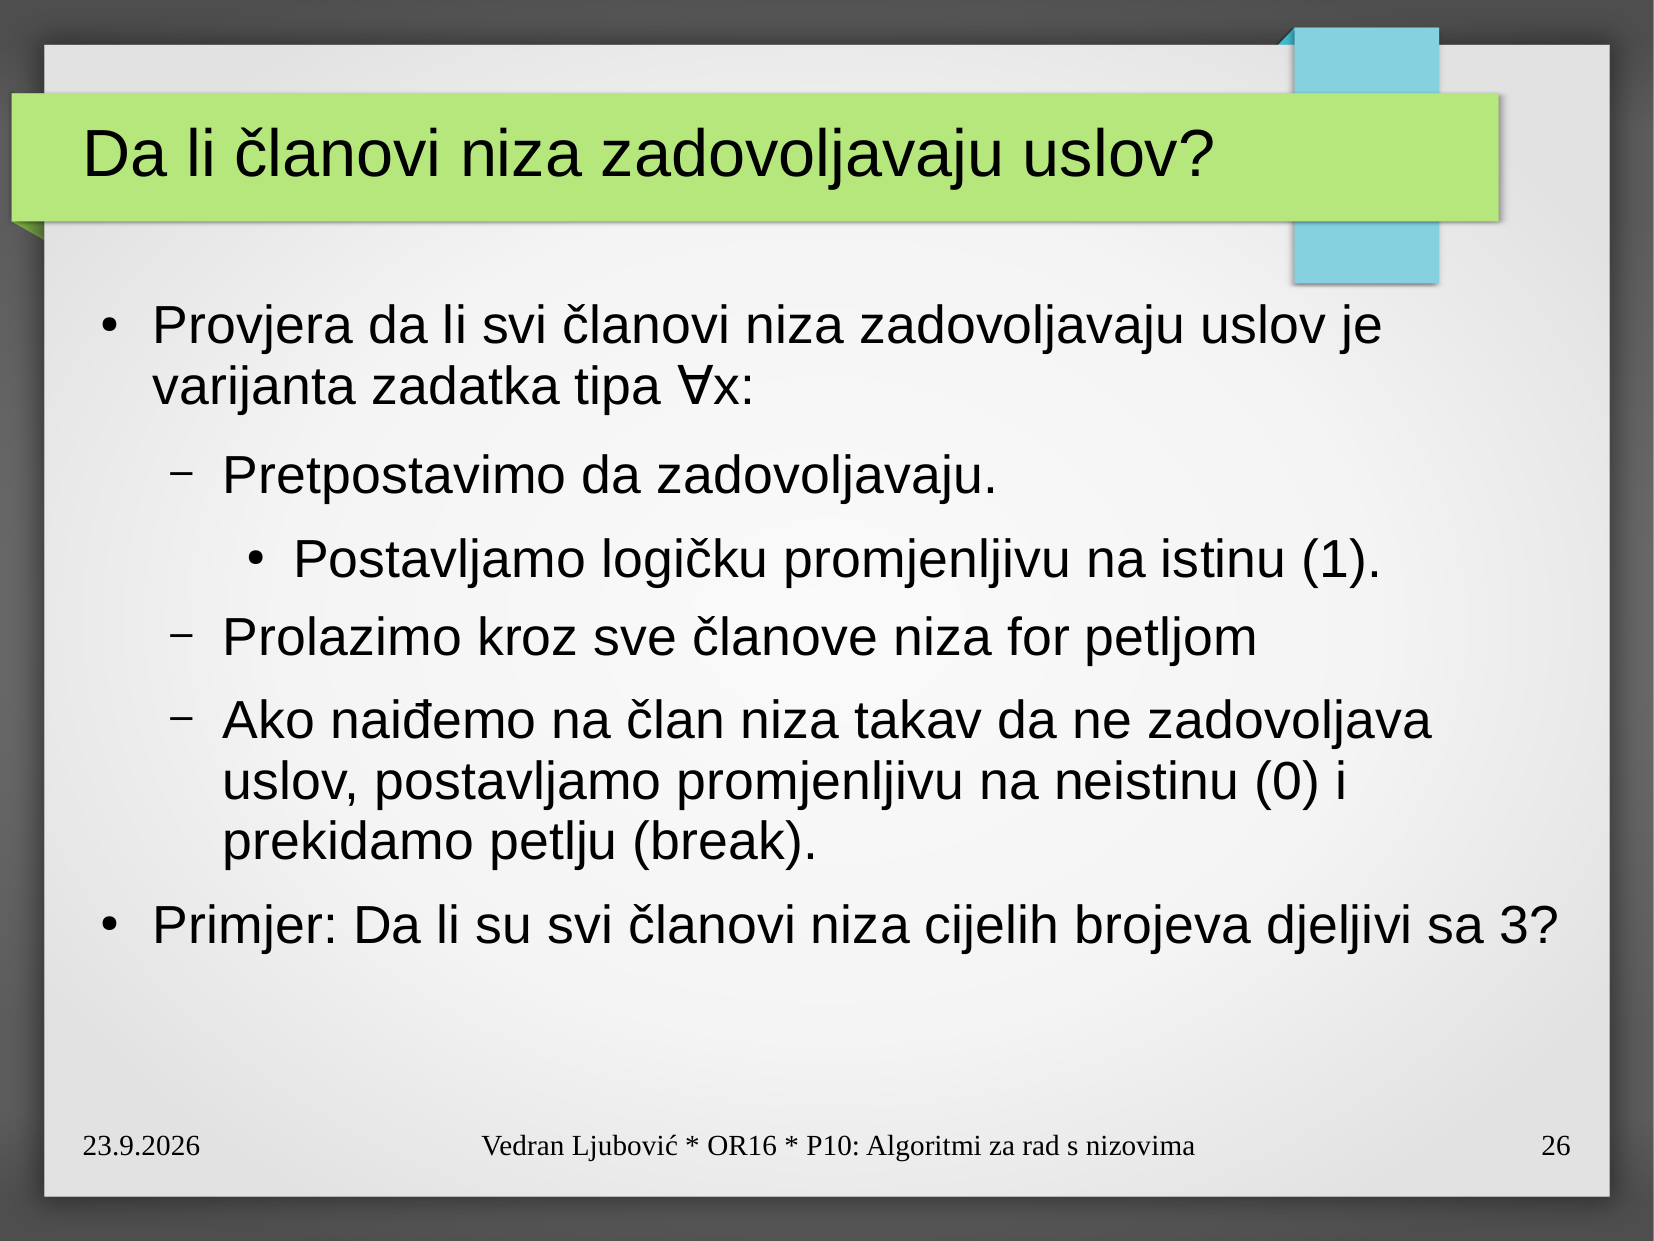

# Da li članovi niza zadovoljavaju uslov?
Provjera da li svi članovi niza zadovoljavaju uslov je varijanta zadatka tipa ∀x:
Pretpostavimo da zadovoljavaju.
Postavljamo logičku promjenljivu na istinu (1).
Prolazimo kroz sve članove niza for petljom
Ako naiđemo na član niza takav da ne zadovoljava uslov, postavljamo promjenljivu na neistinu (0) i prekidamo petlju (break).
Primjer: Da li su svi članovi niza cijelih brojeva djeljivi sa 3?
Vedran Ljubović * OR16 * P10: Algoritmi za rad s nizovima
26